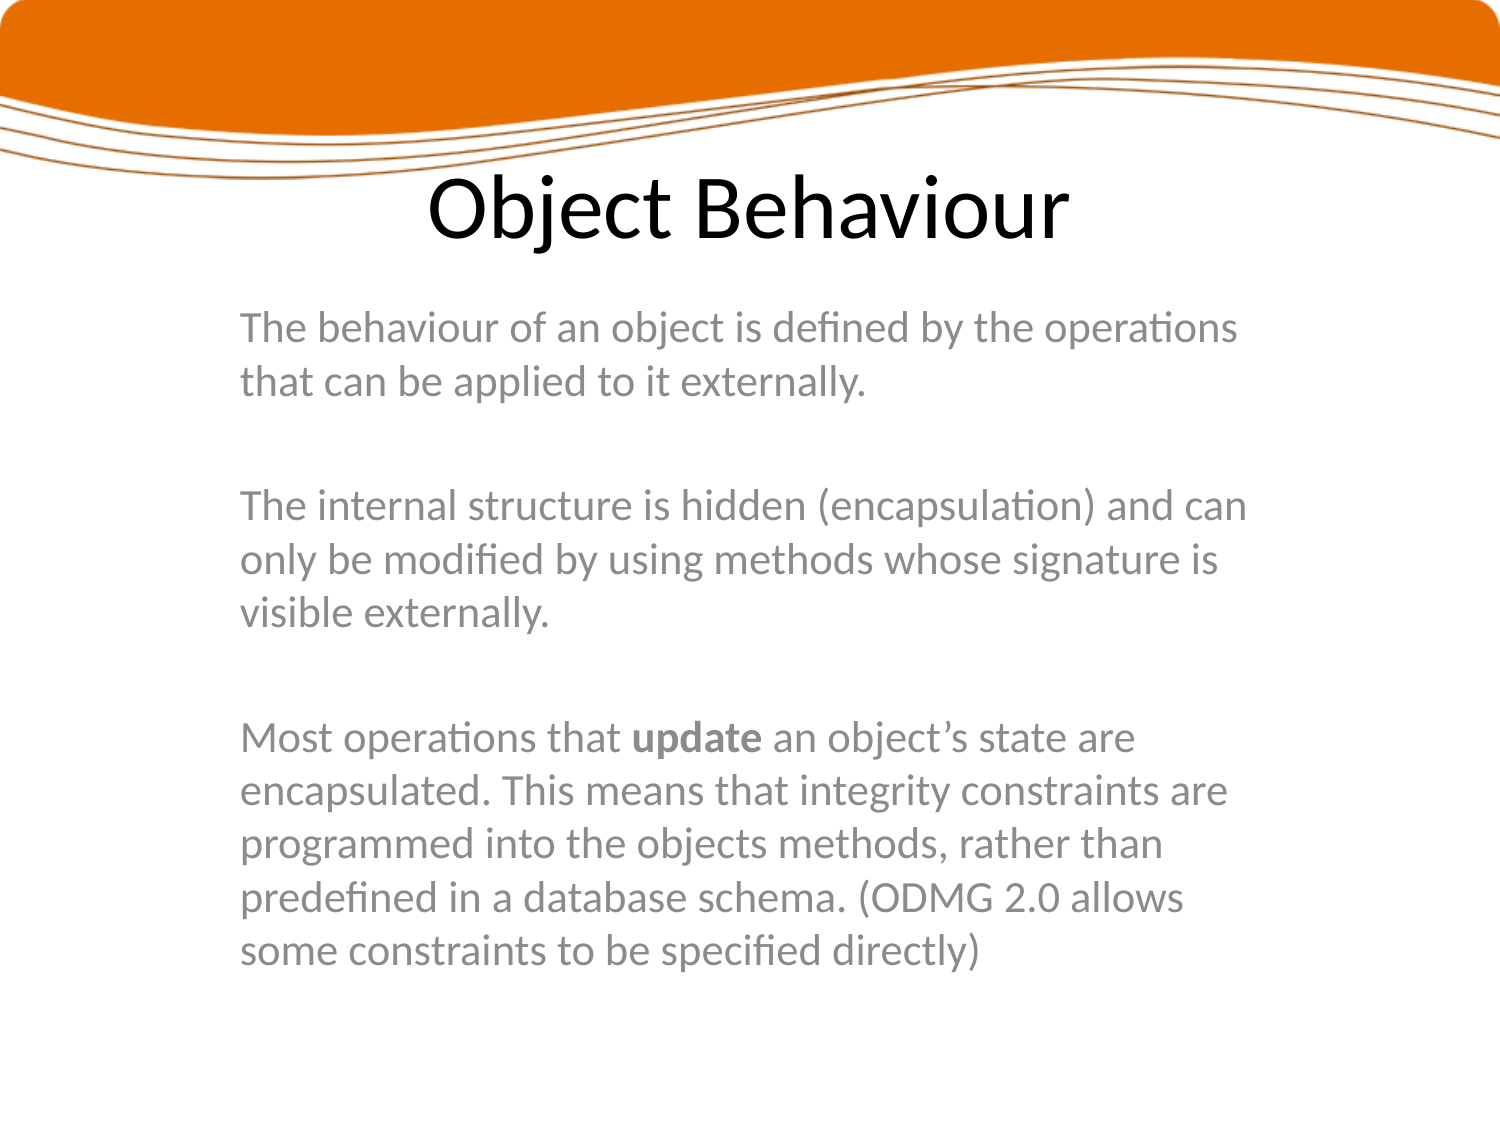

Object Behaviour
The behaviour of an object is defined by the operations that can be applied to it externally.
The internal structure is hidden (encapsulation) and can only be modified by using methods whose signature is visible externally.
Most operations that update an object’s state are encapsulated. This means that integrity constraints are programmed into the objects methods, rather than predefined in a database schema. (ODMG 2.0 allows some constraints to be specified directly)